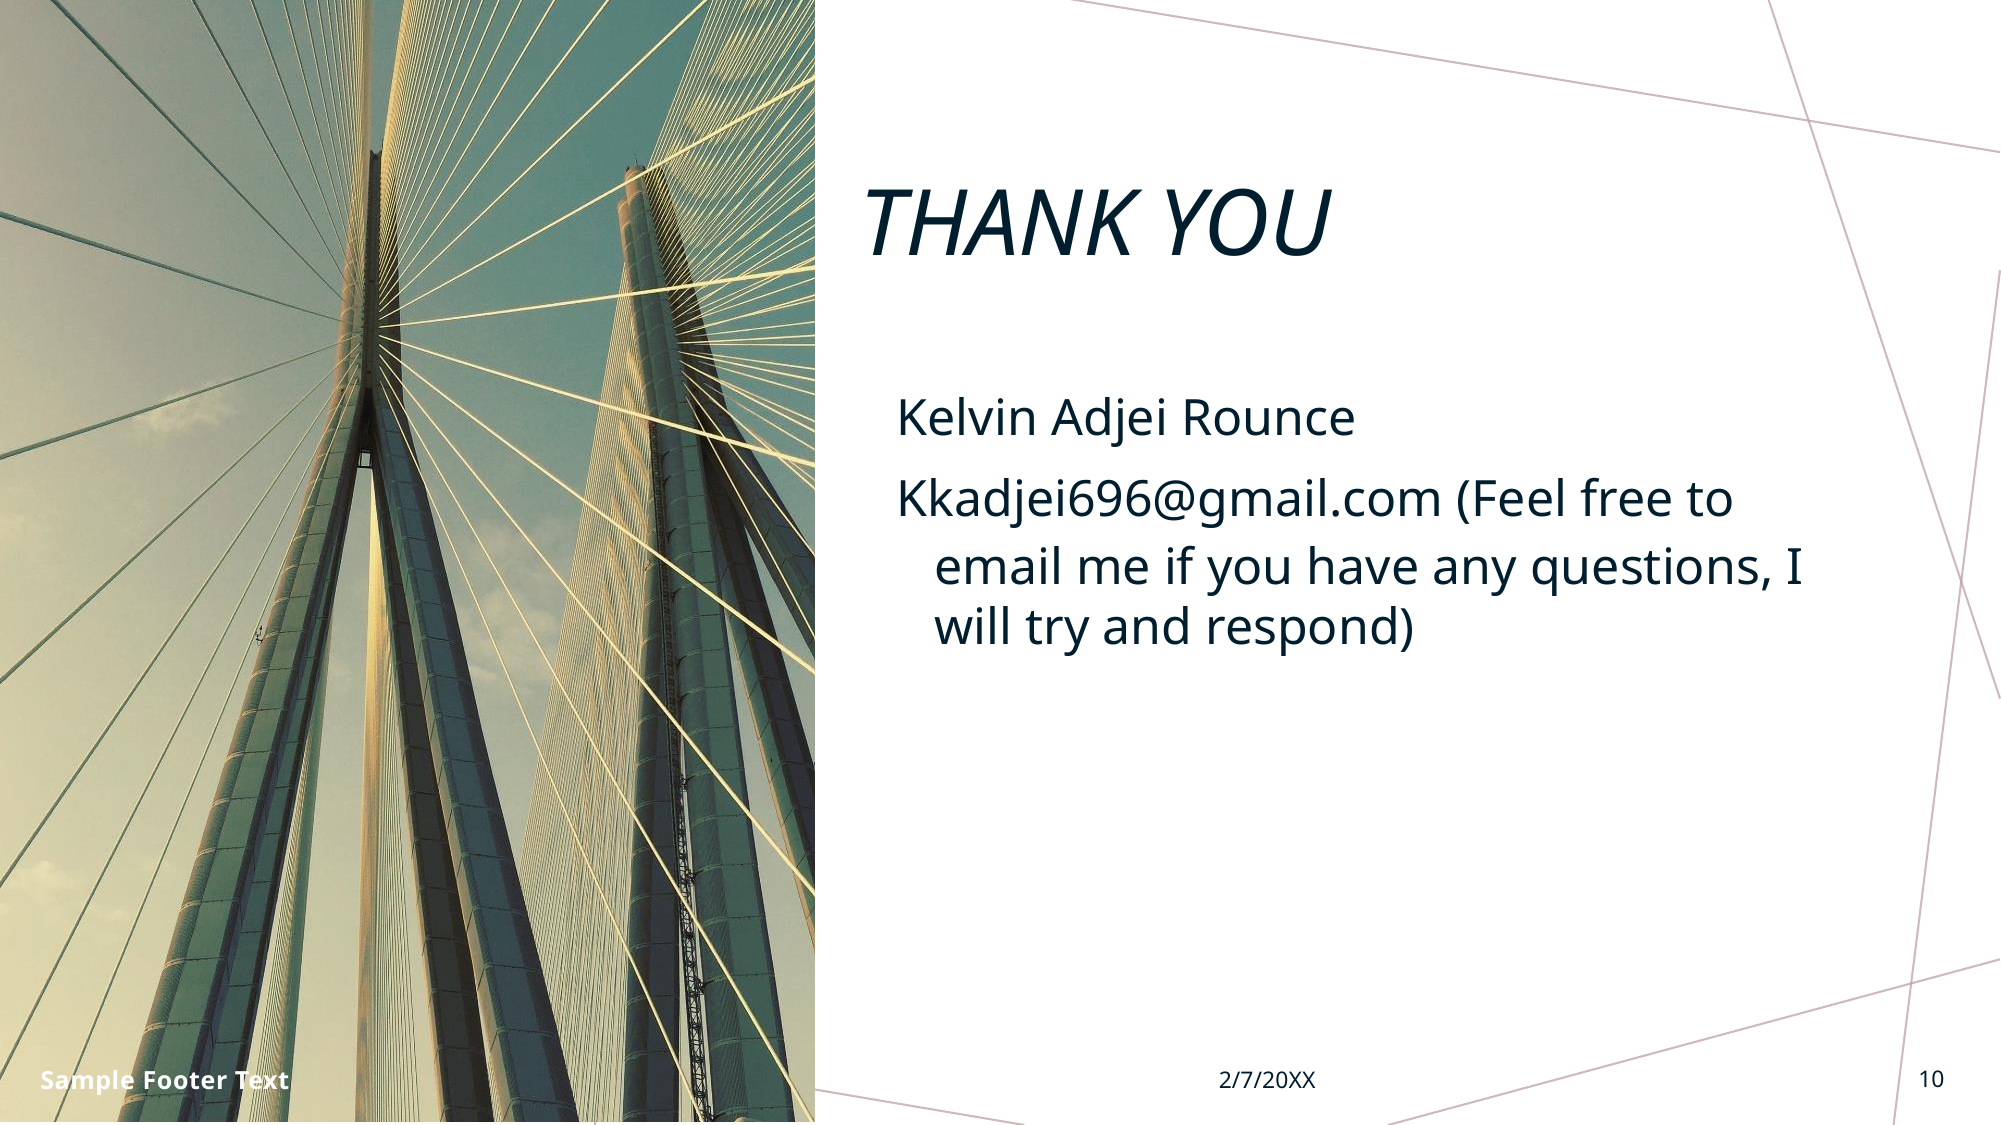

# Thank you
Kelvin Adjei Rounce
Kkadjei696@gmail.com (Feel free to email me if you have any questions, I will try and respond)
Sample Footer Text
2/7/20XX